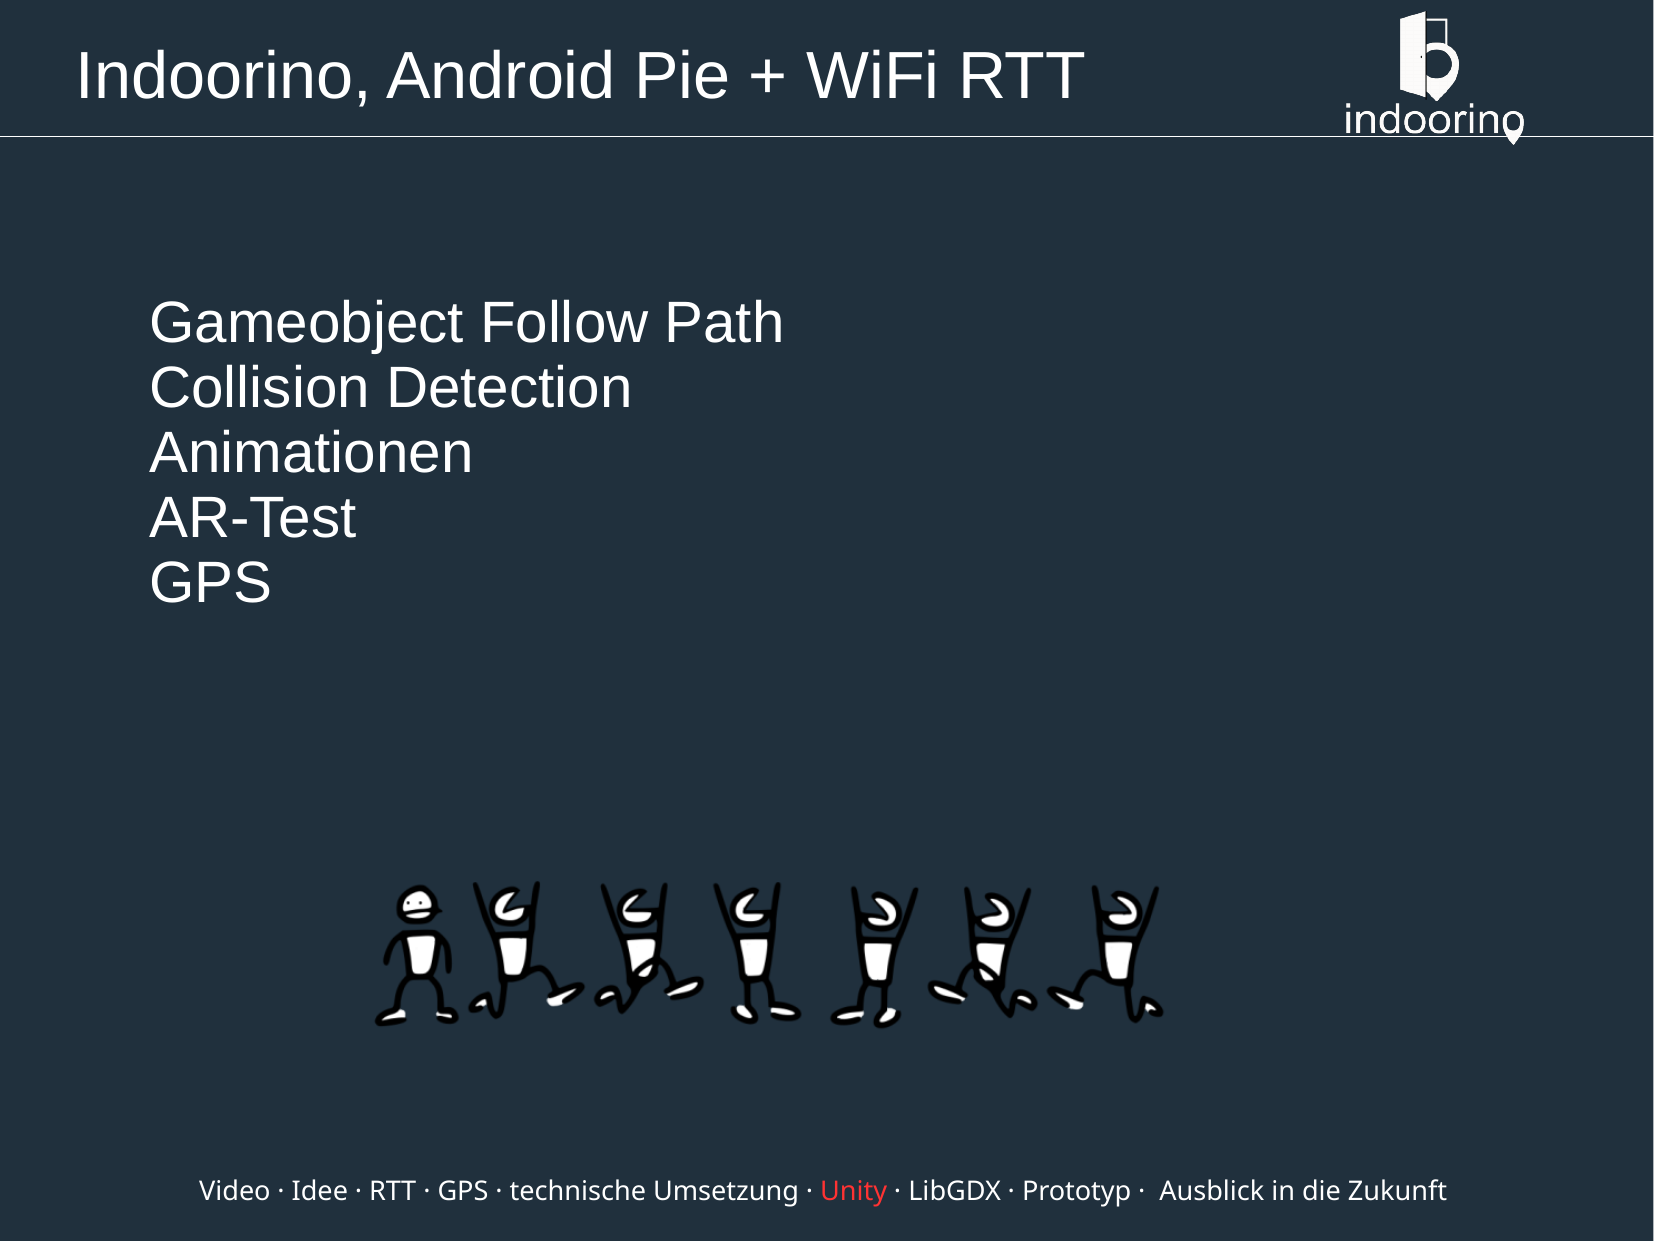

Indoorino, Android Pie + WiFi RTT
Gameobject Follow Path
Collision Detection
Animationen
AR-Test
GPS
Video · Idee · RTT · GPS · technische Umsetzung · Unity · LibGDX · Prototyp · Ausblick in die Zukunft